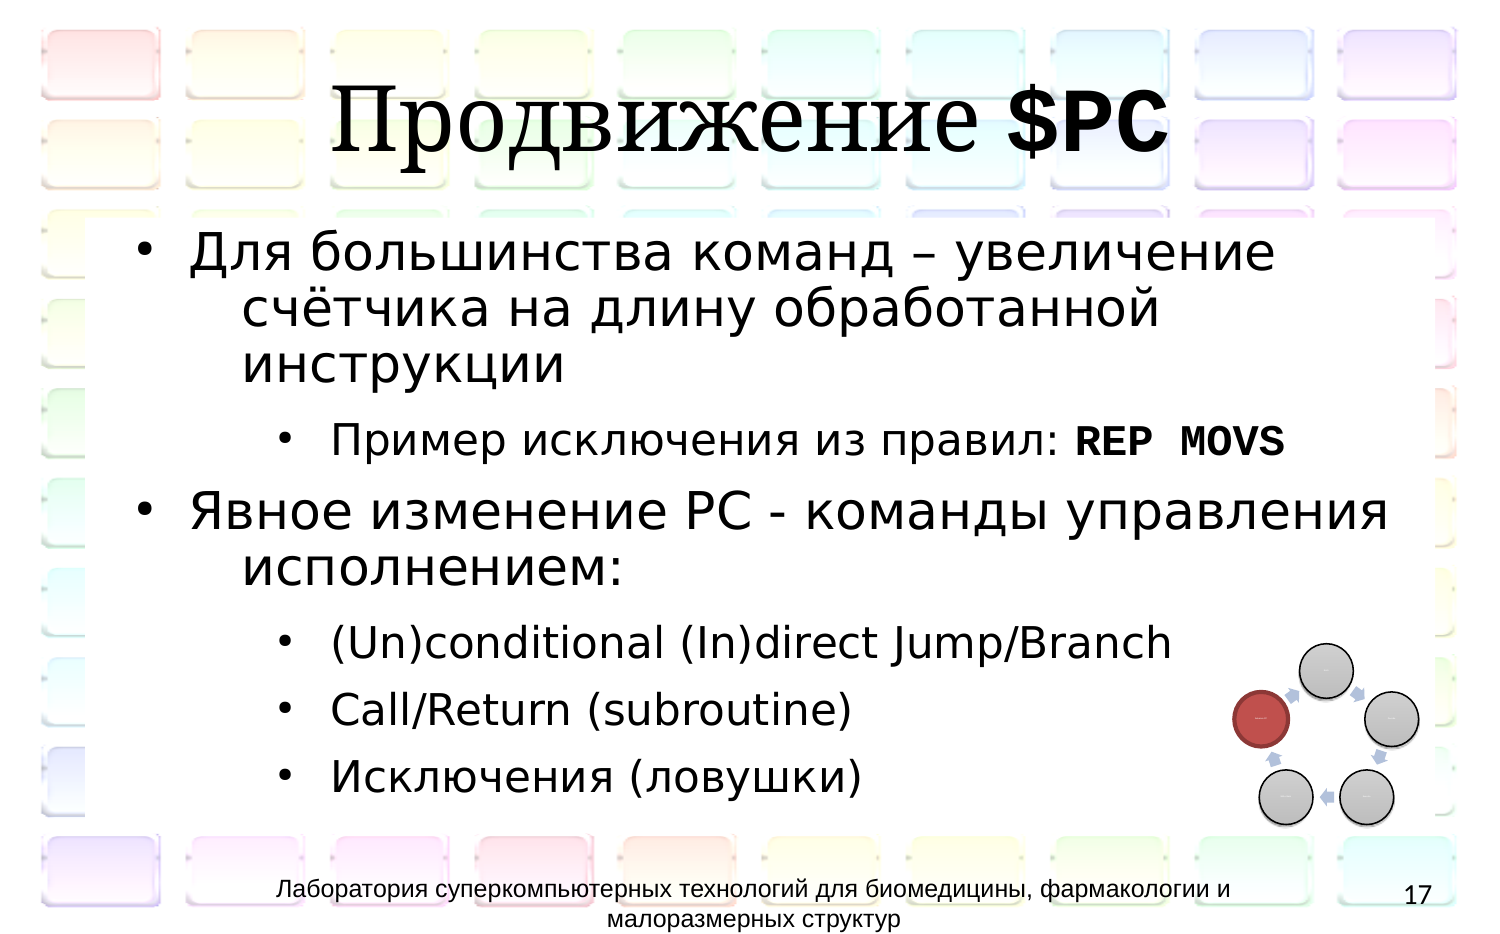

# Продвижение $PC
Для большинства команд – увеличение счётчика на длину обработанной инструкции
Пример исключения из правил: REP MOVS
Явное изменение PC - команды управления исполнением:
(Un)conditional (In)direct Jump/Branch
Call/Return (subroutine)
Исключения (ловушки)
Fetch
Advance PC
Decode
Write Back
Execute
Лаборатория суперкомпьютерных технологий для биомедицины, фармакологии и малоразмерных структур